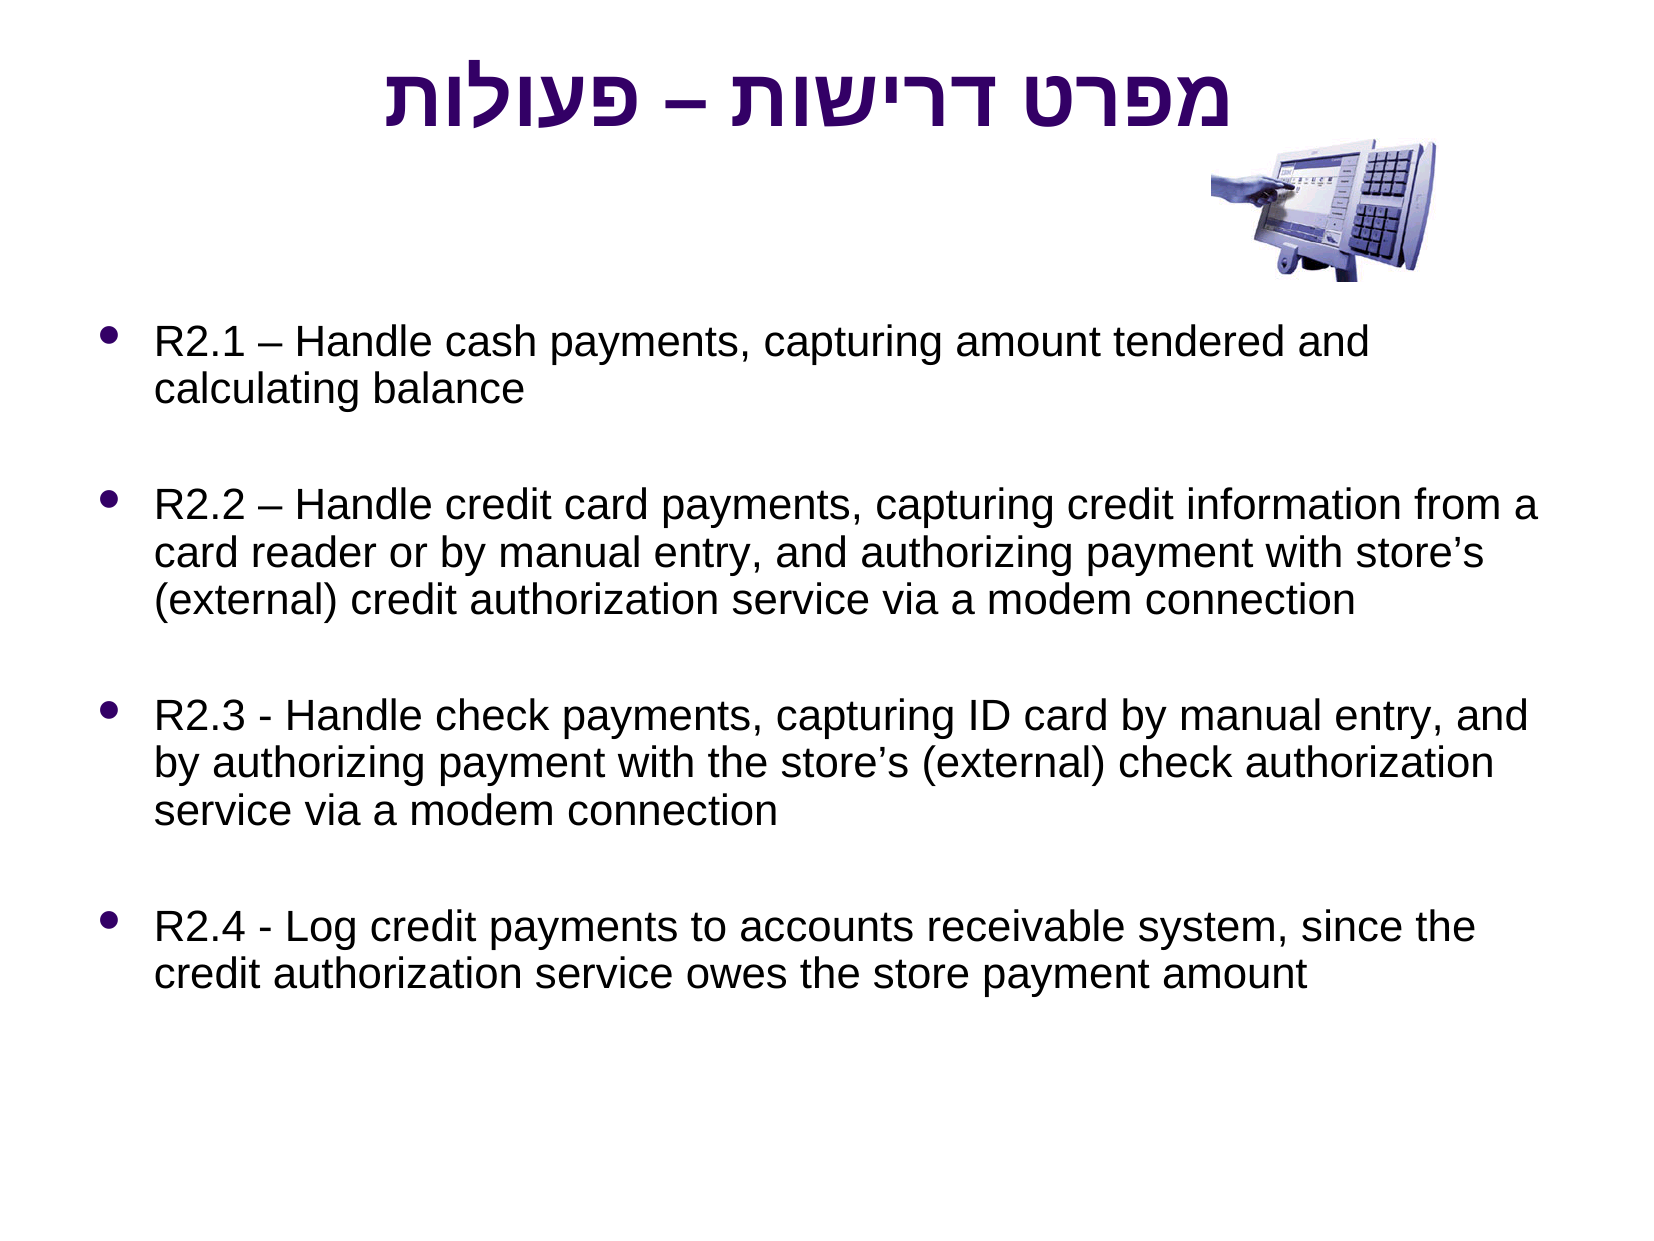

מפרט דרישות – פעולות
# R2.1 – Handle cash payments, capturing amount tendered and calculating balance
R2.2 – Handle credit card payments, capturing credit information from a card reader or by manual entry, and authorizing payment with store’s (external) credit authorization service via a modem connection
R2.3 - Handle check payments, capturing ID card by manual entry, and by authorizing payment with the store’s (external) check authorization service via a modem connection
R2.4 - Log credit payments to accounts receivable system, since the credit authorization service owes the store payment amount